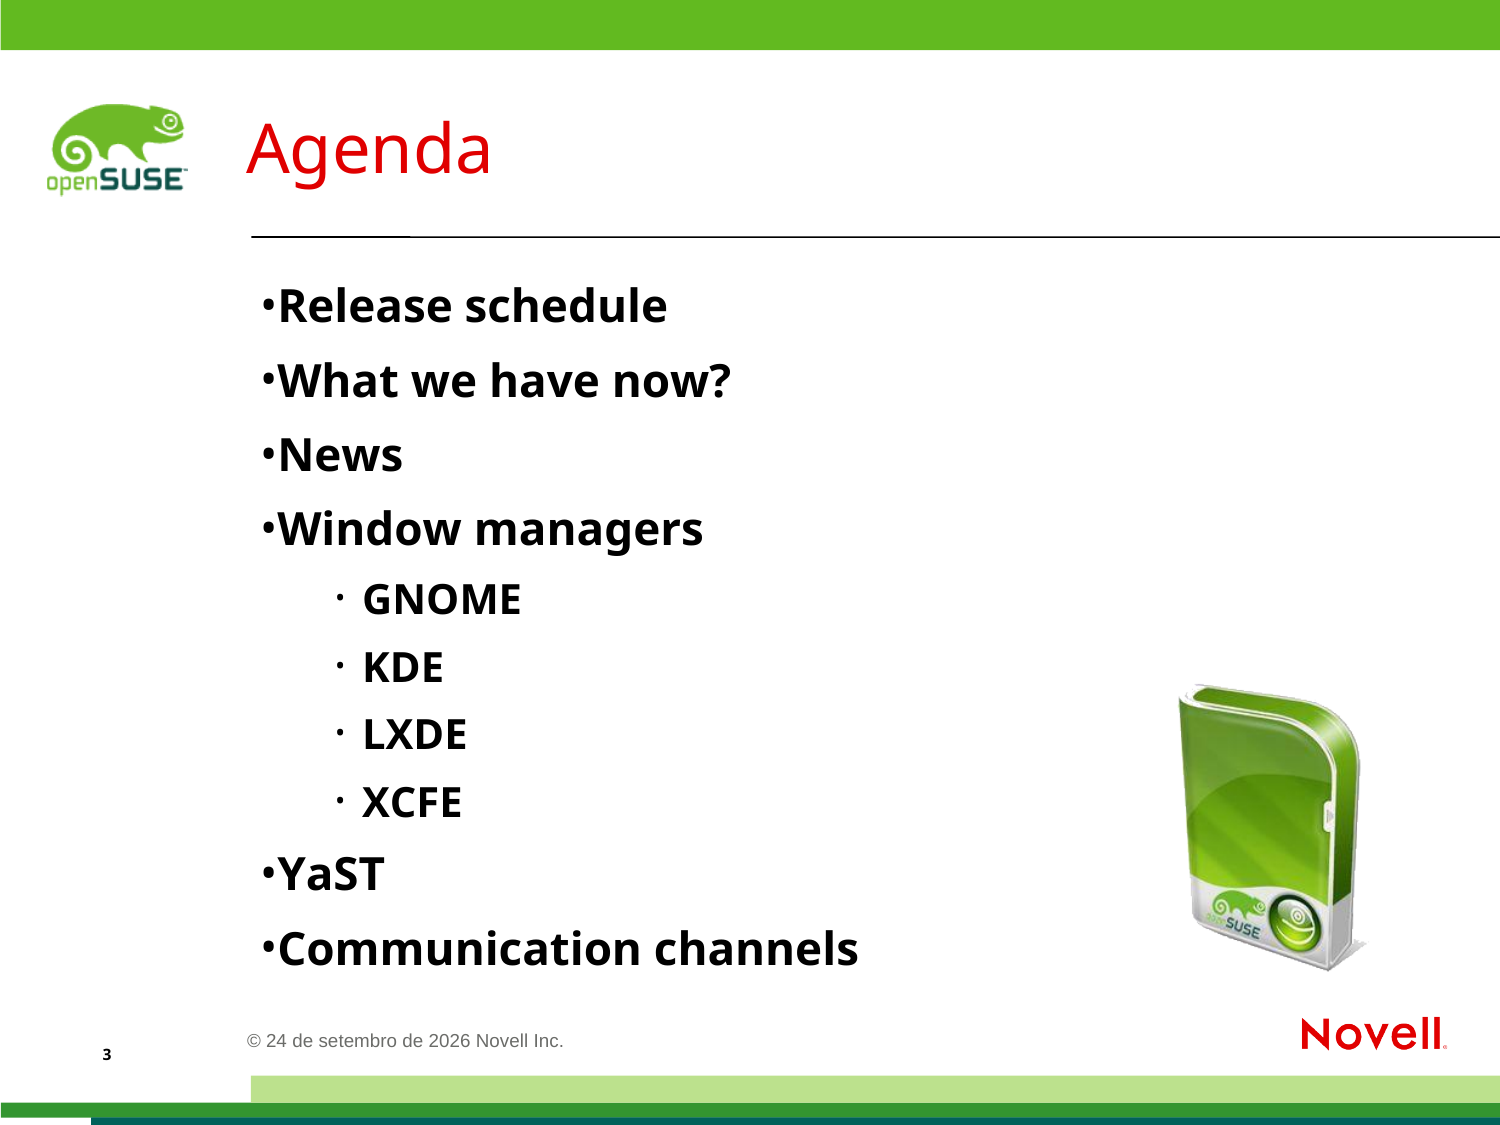

# Agenda
Release schedule
What we have now?
News
Window managers
GNOME
KDE
LXDE
XCFE
YaST
Communication channels